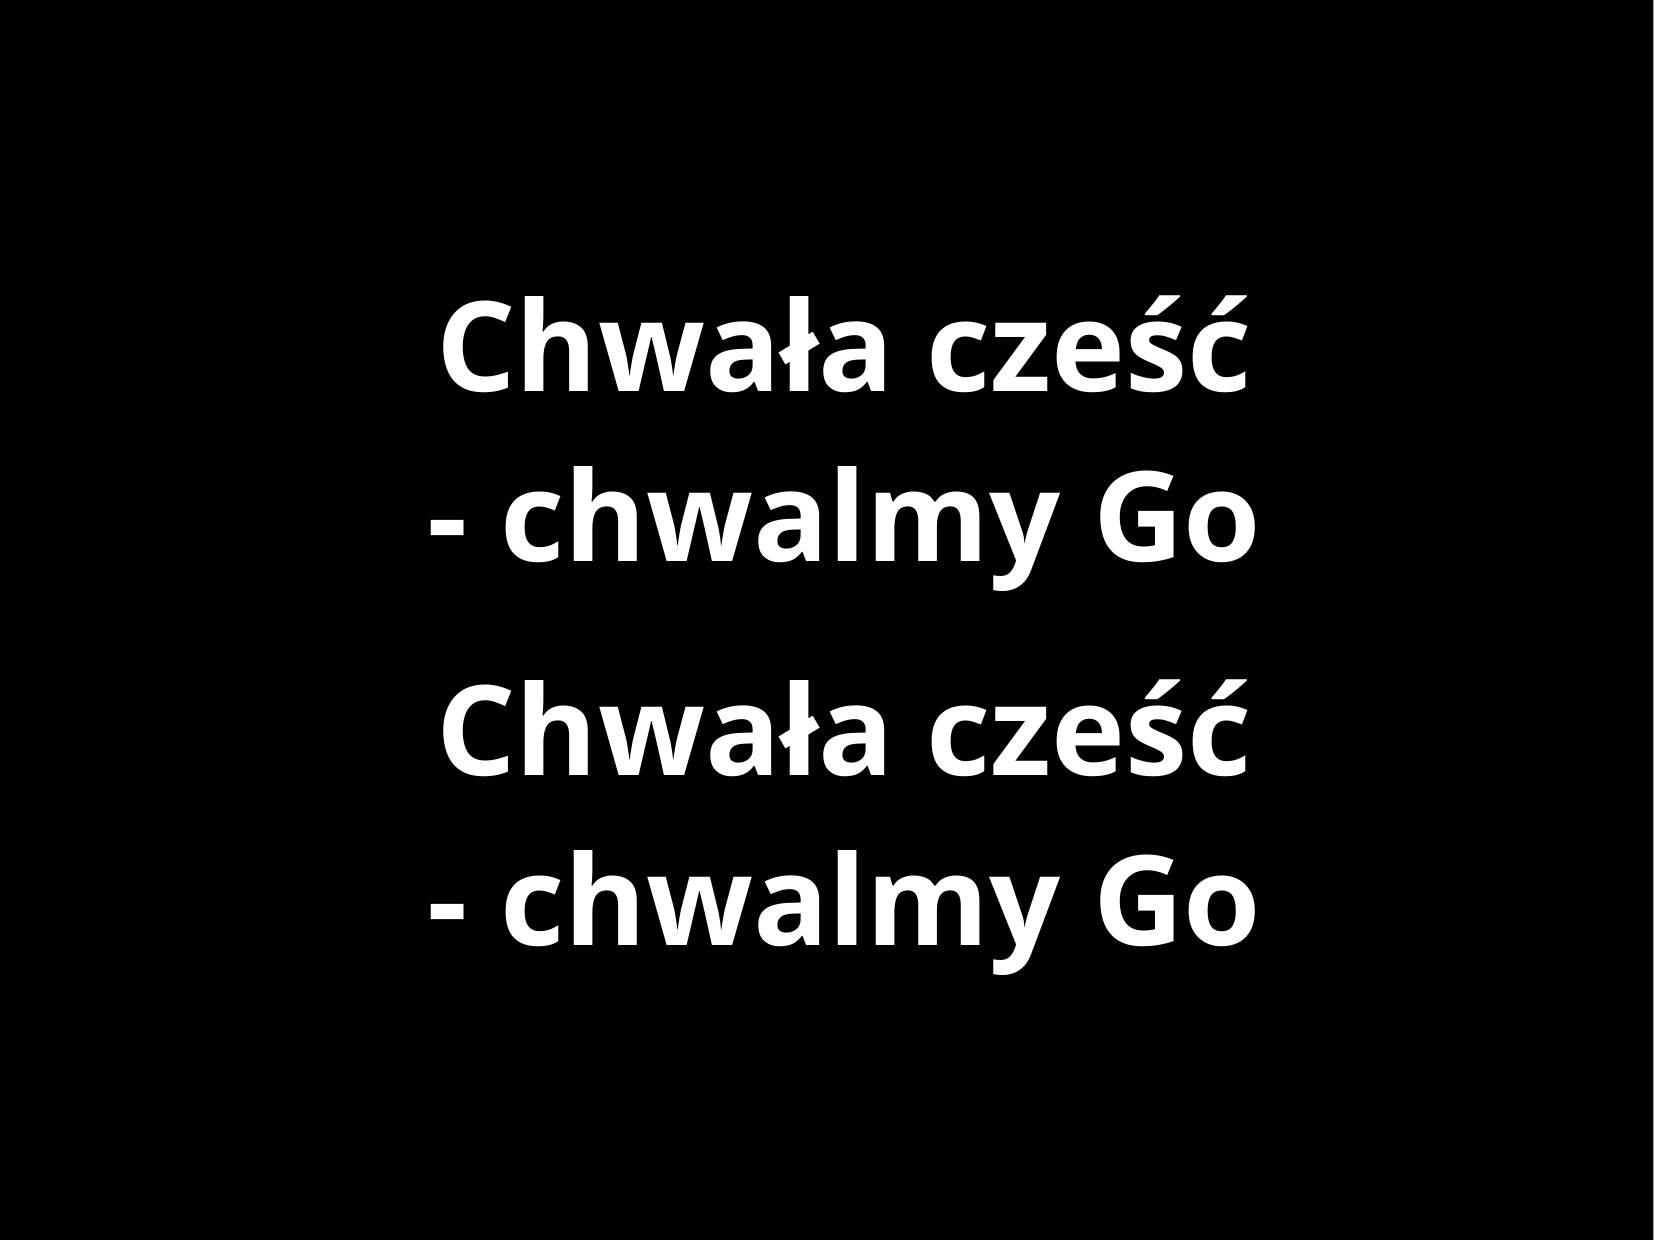

# Chwała cześć
- chwalmy Go
ppp
Chwała cześć
- chwalmy Go